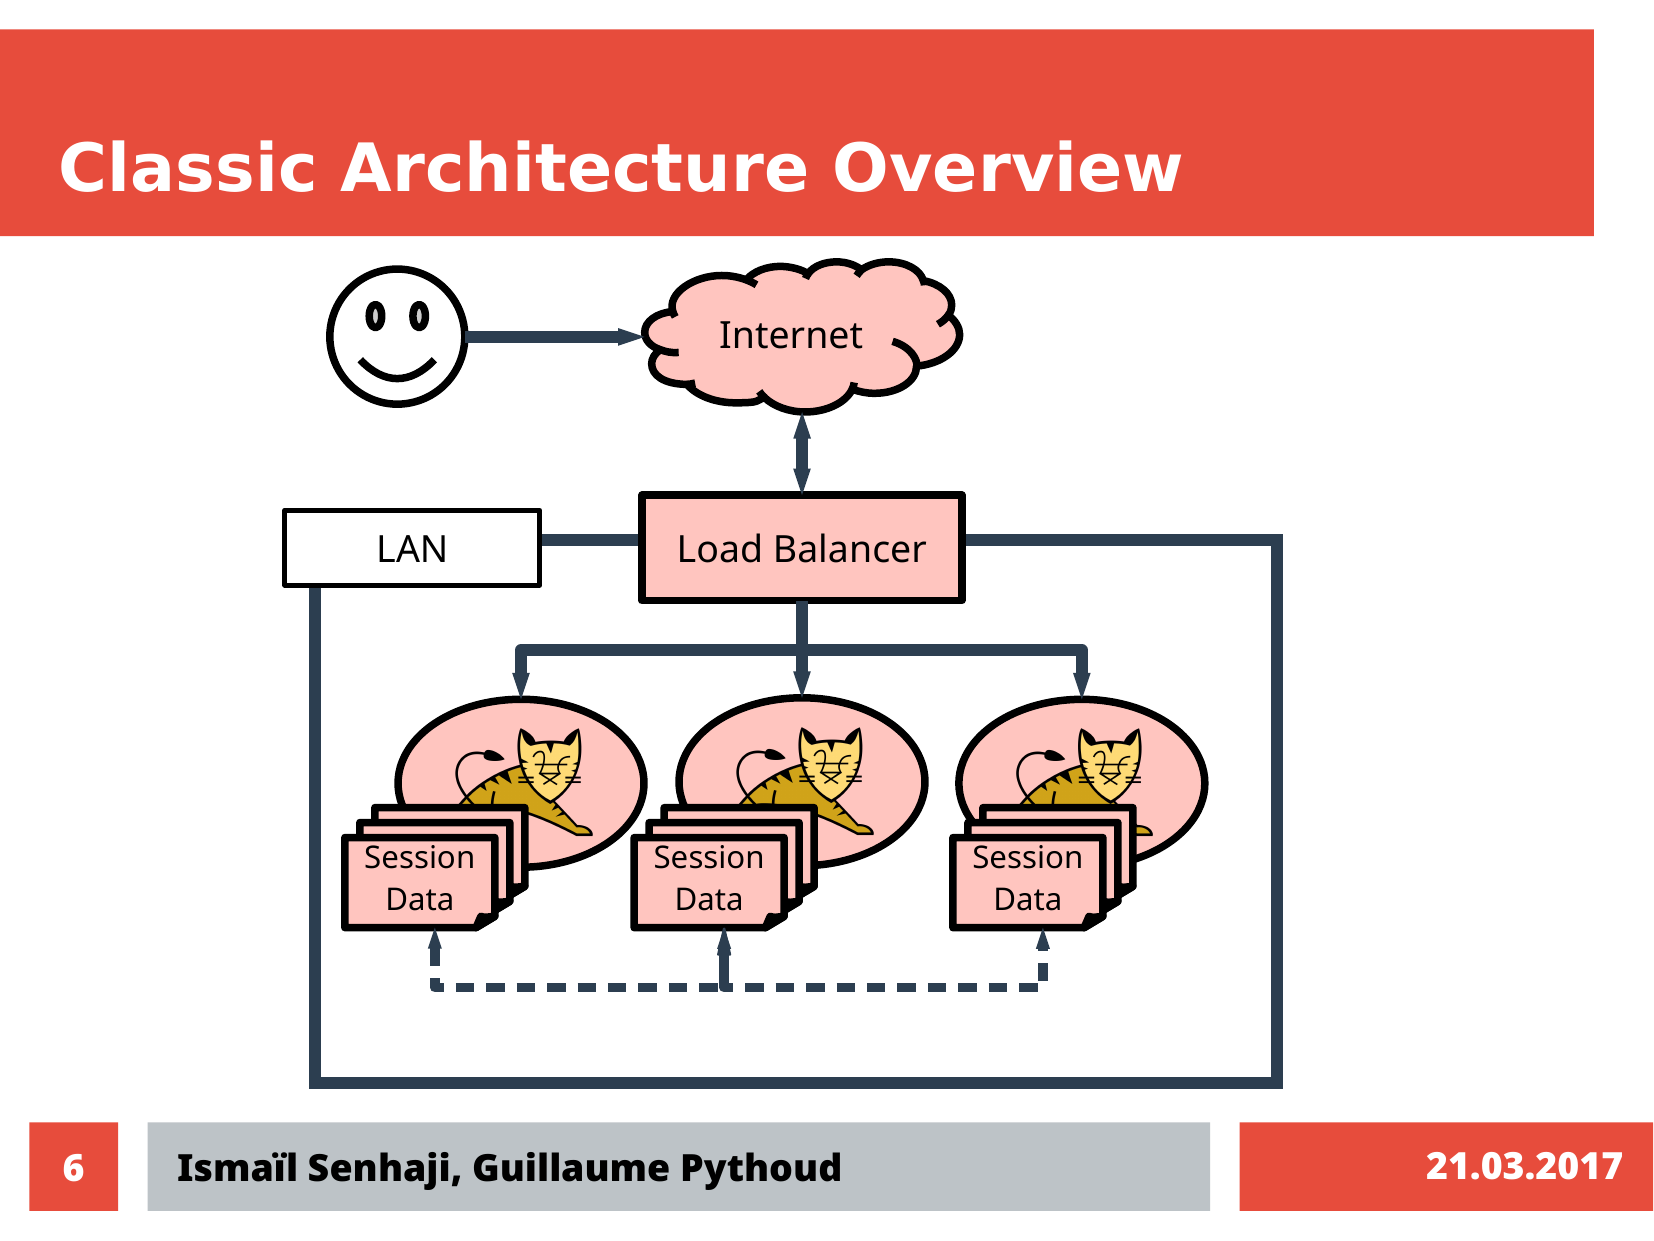

# Classic Architecture Overview
Internet
Load Balancer
LAN
Session
Data
Session
Data
Session
Data
6
Ismaïl Senhaji, Guillaume Pythoud
21.03.2017